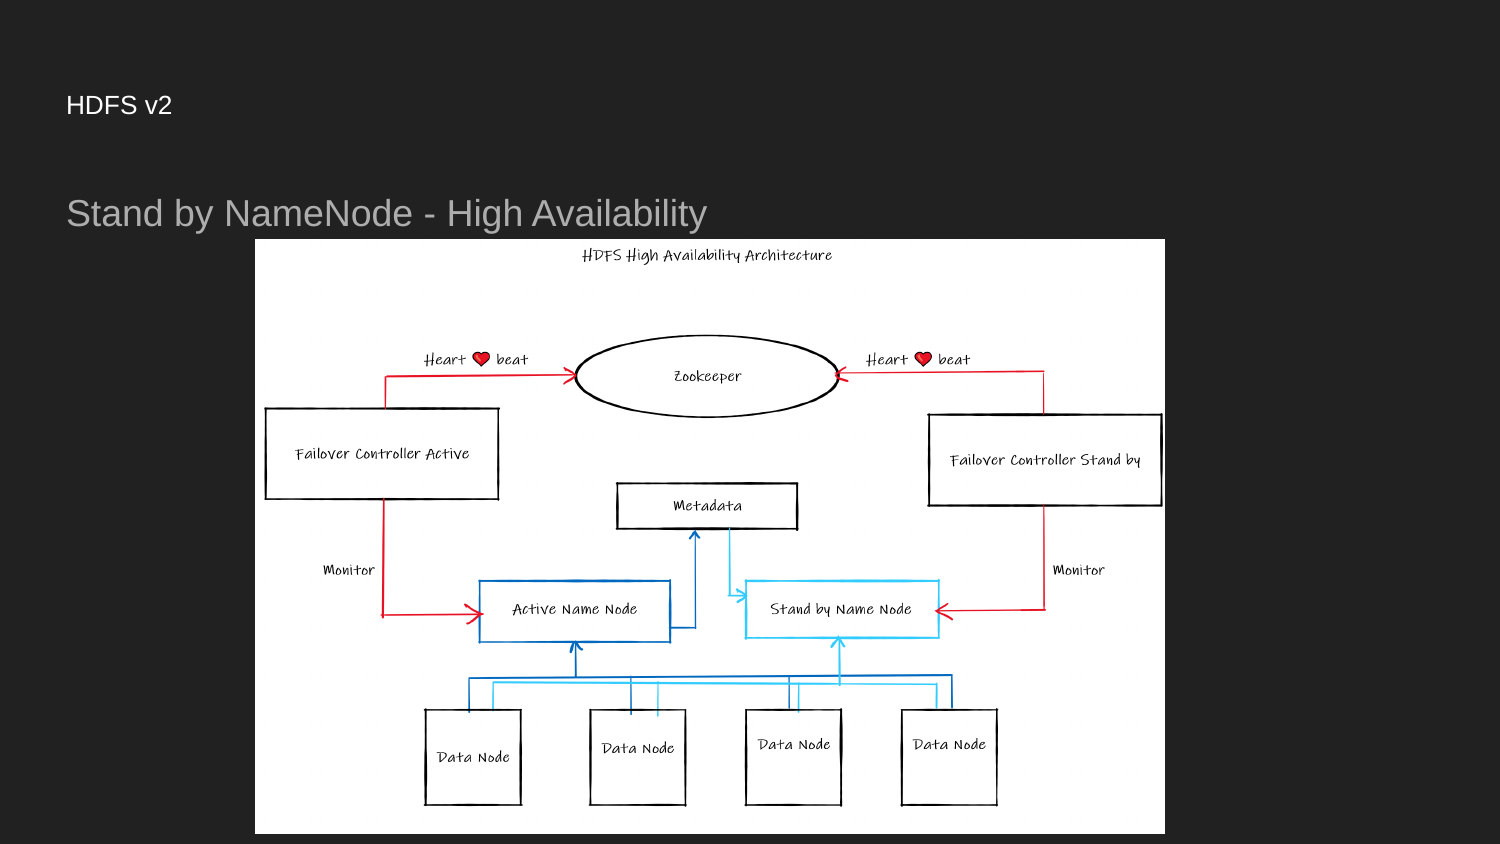

# HDFS v2
Stand by NameNode - High Availability